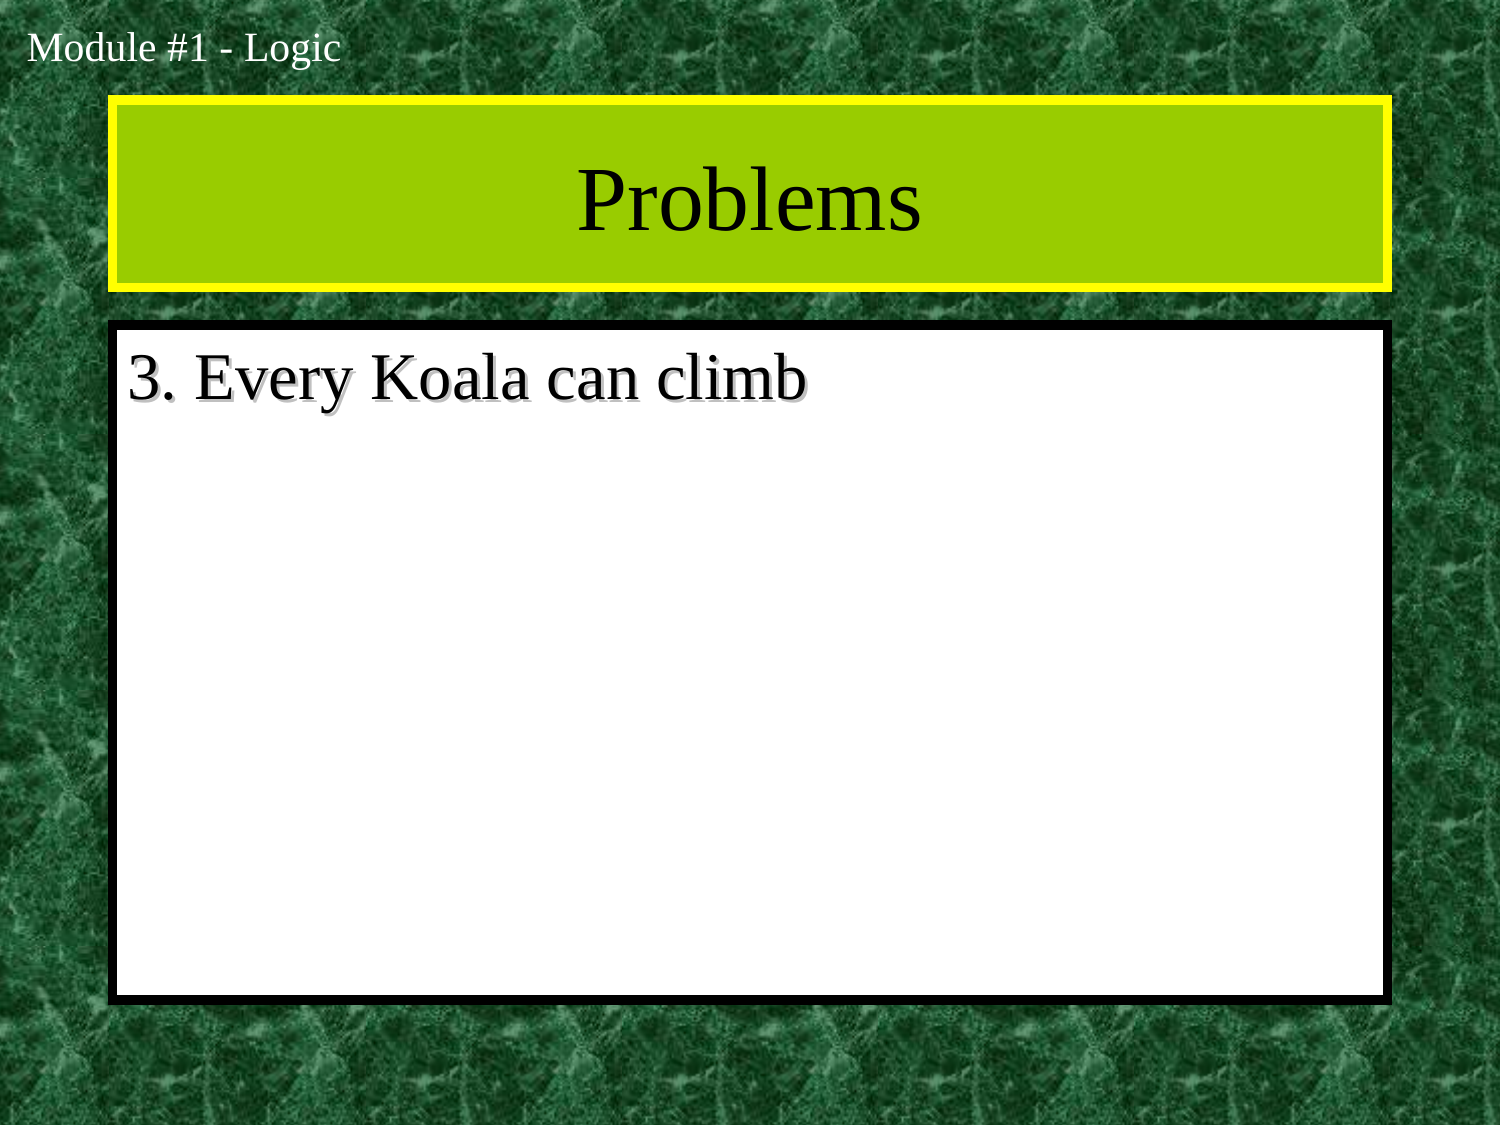

# Problems
3. Every Koala can climb